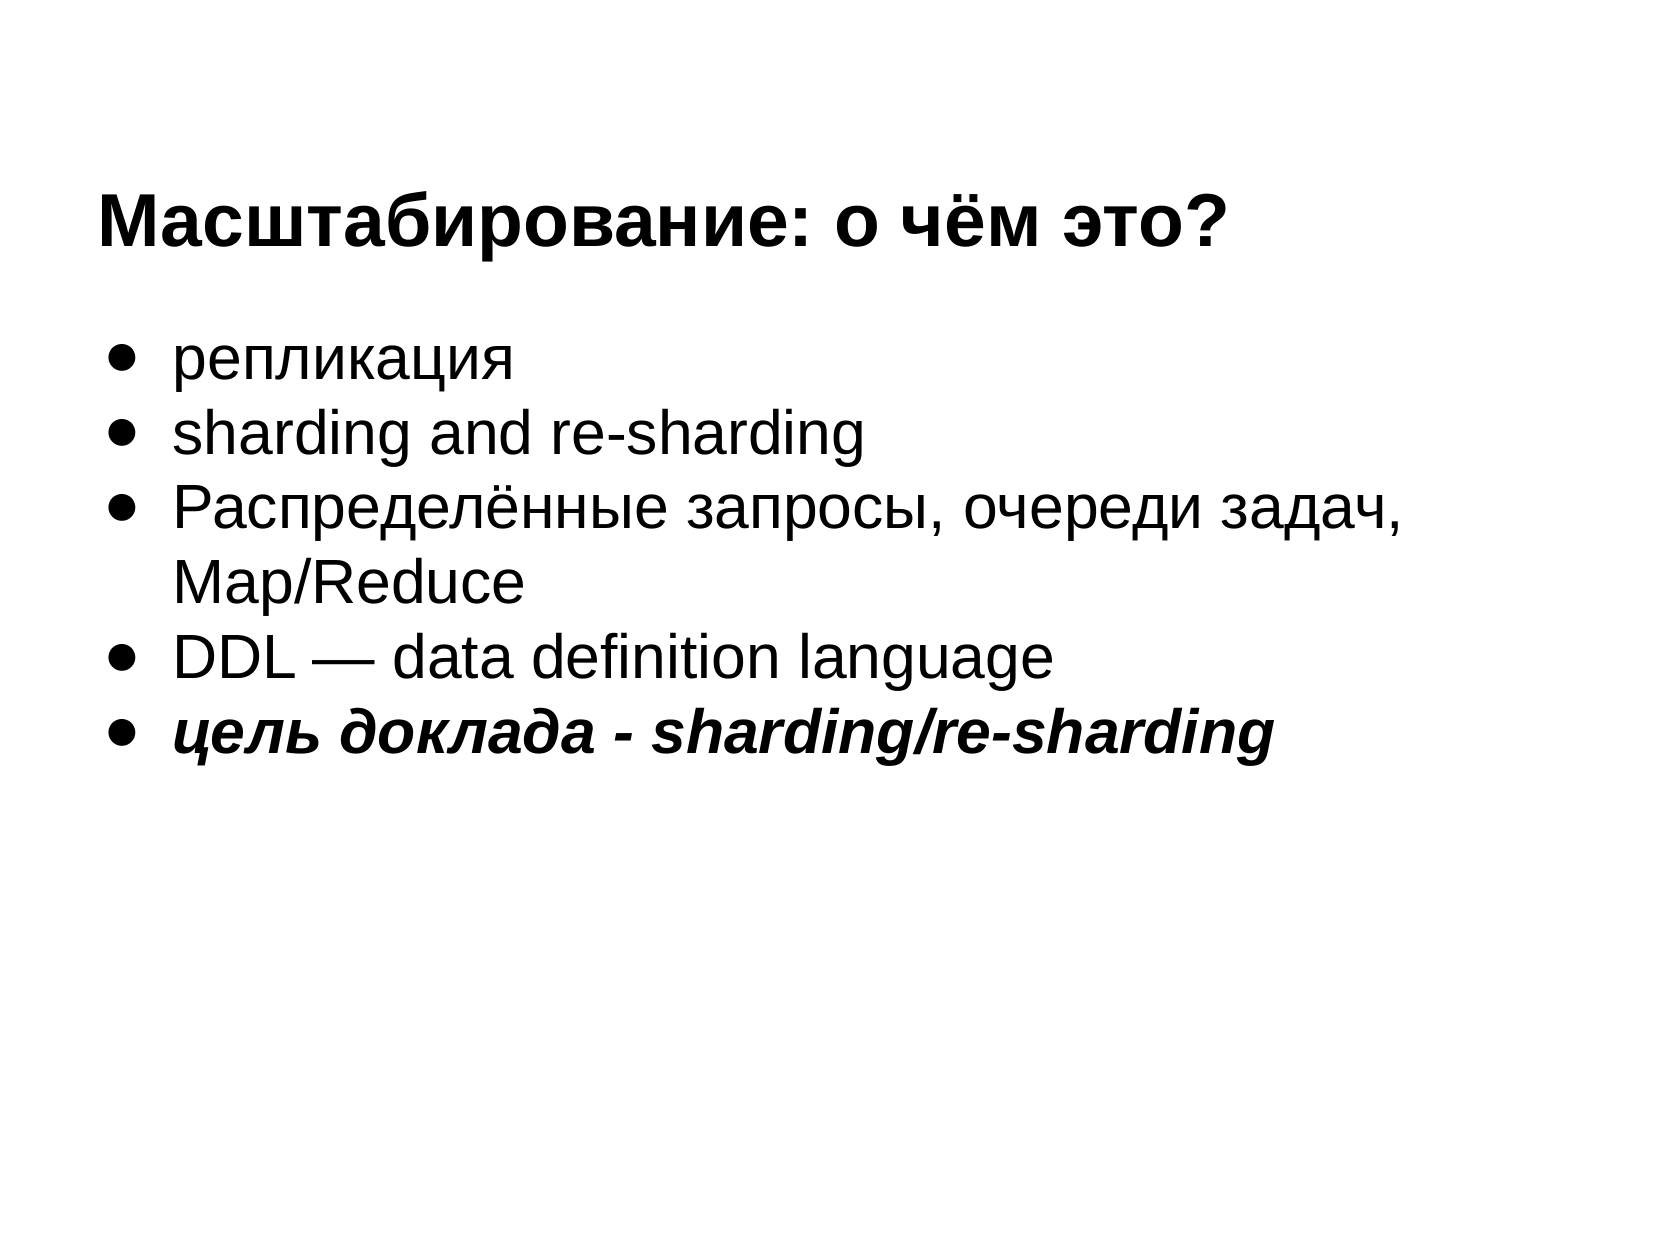

# Масштабирование: о чём это?
репликация
sharding and re-sharding
Распределённые запросы, очереди задач, Map/Reduce
DDL — data definition language
цель доклада - sharding/re-sharding